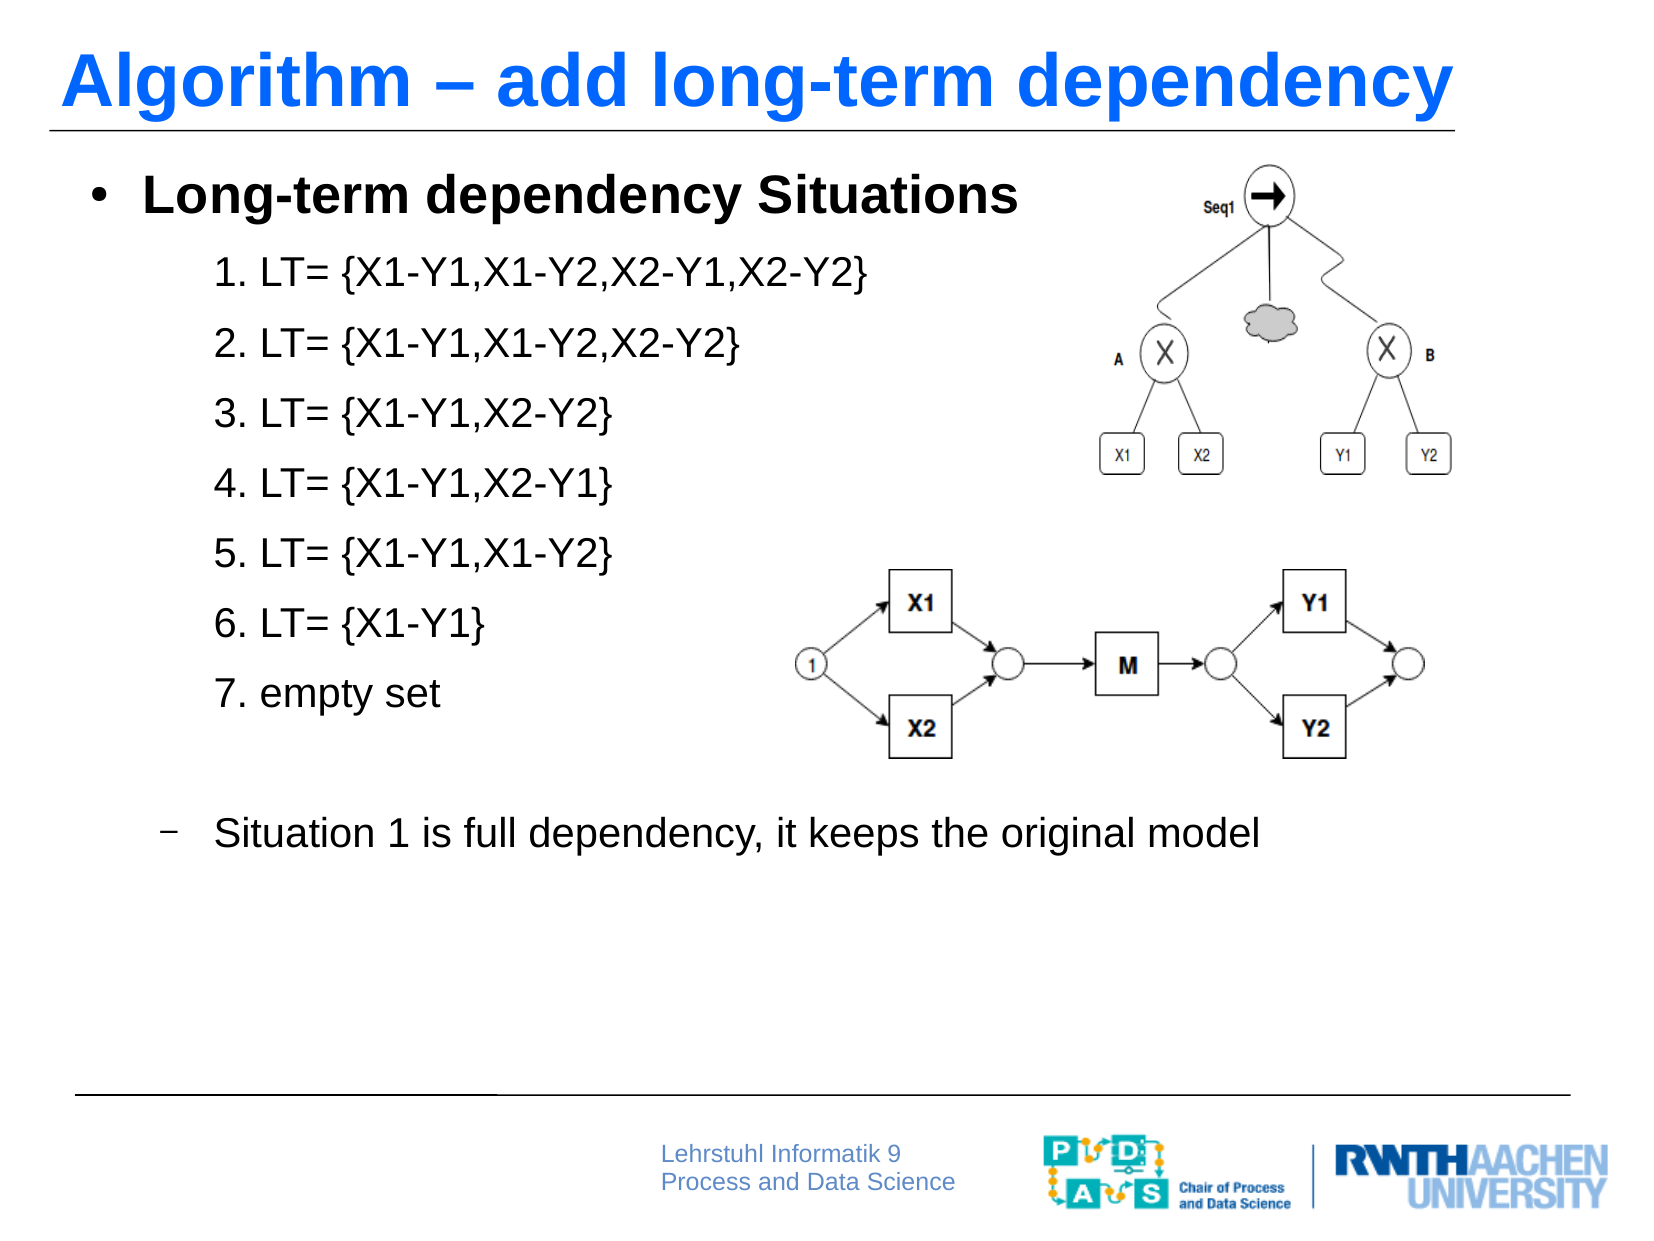

# Algorithm – add long-term dependency
Long-term dependency Situations
1. LT= {X1-Y1,X1-Y2,X2-Y1,X2-Y2}
2. LT= {X1-Y1,X1-Y2,X2-Y2}
3. LT= {X1-Y1,X2-Y2}
4. LT= {X1-Y1,X2-Y1}
5. LT= {X1-Y1,X1-Y2}
6. LT= {X1-Y1}
7. empty set
Situation 1 is full dependency, it keeps the original model